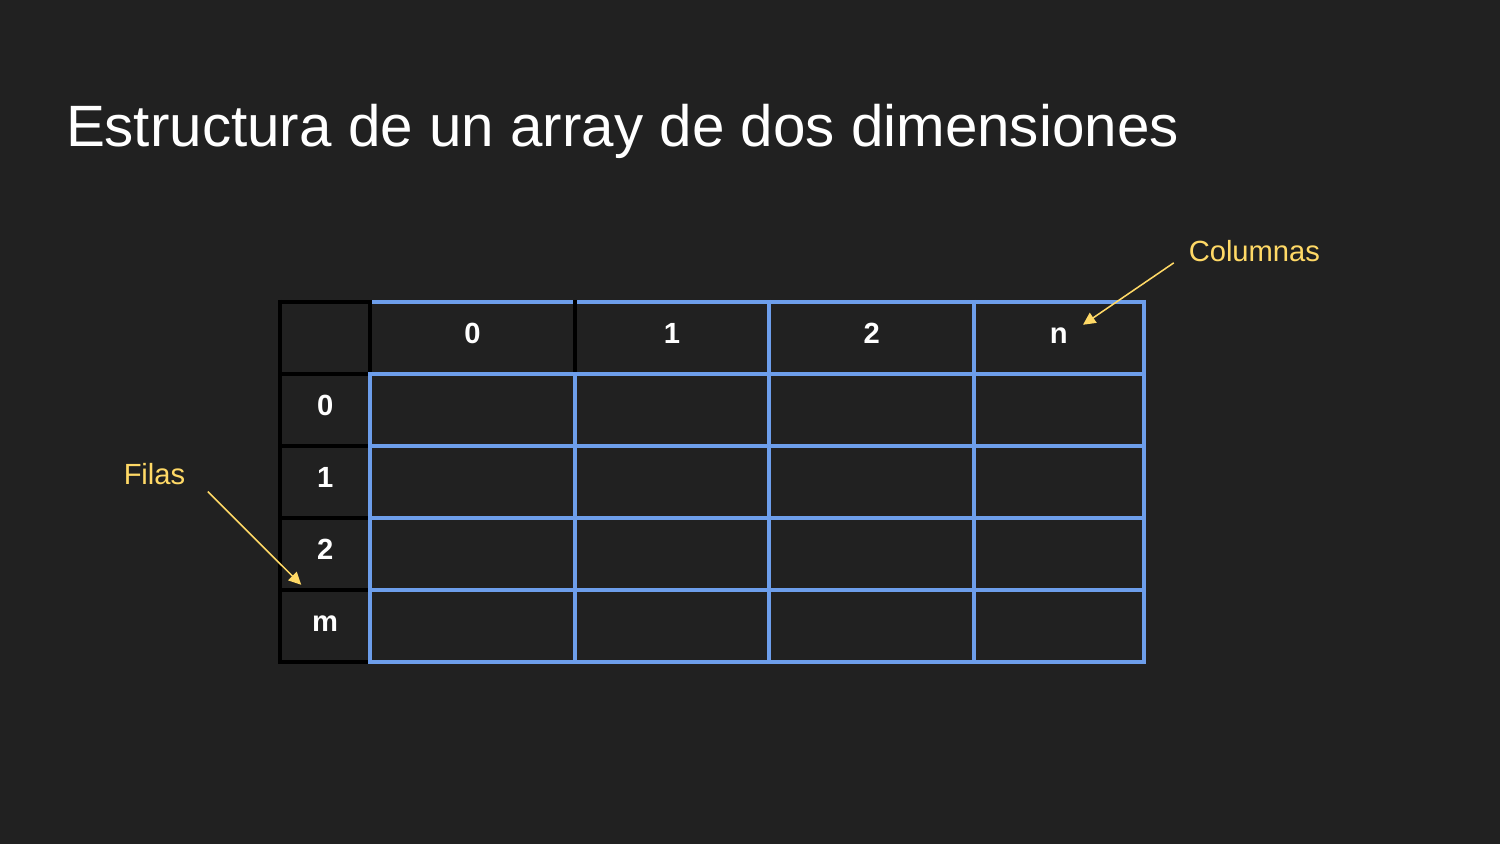

# Estructura de un array de dos dimensiones
Columnas
| | 0 | 1 | 2 | n |
| --- | --- | --- | --- | --- |
| 0 | | | | |
| 1 | | | | |
| 2 | | | | |
| m | | | | |
Filas